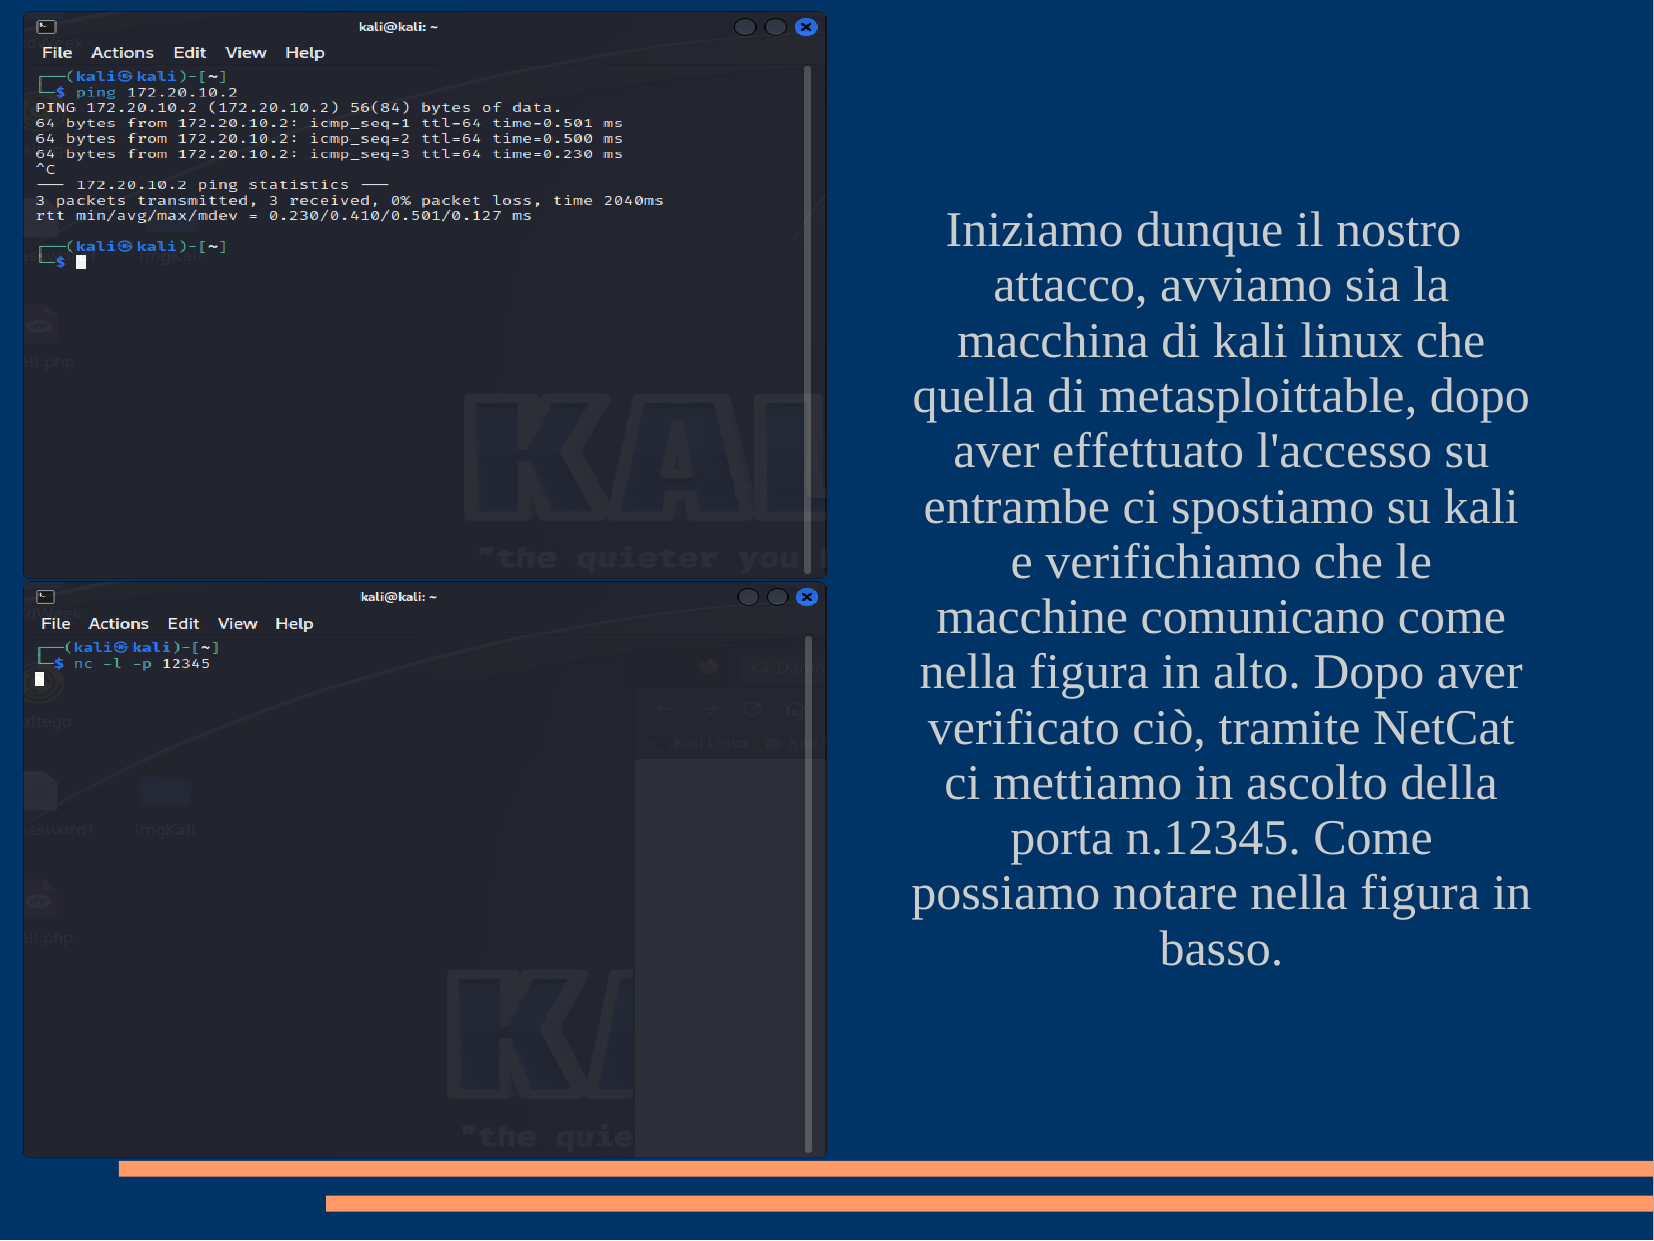

# Iniziamo dunque il nostro attacco, avviamo sia la macchina di kali linux che quella di metasploittable, dopo aver effettuato l'accesso su entrambe ci spostiamo su kali e verifichiamo che le macchine comunicano come nella figura in alto. Dopo aver verificato ciò, tramite NetCat ci mettiamo in ascolto della porta n.12345. Come possiamo notare nella figura in basso.